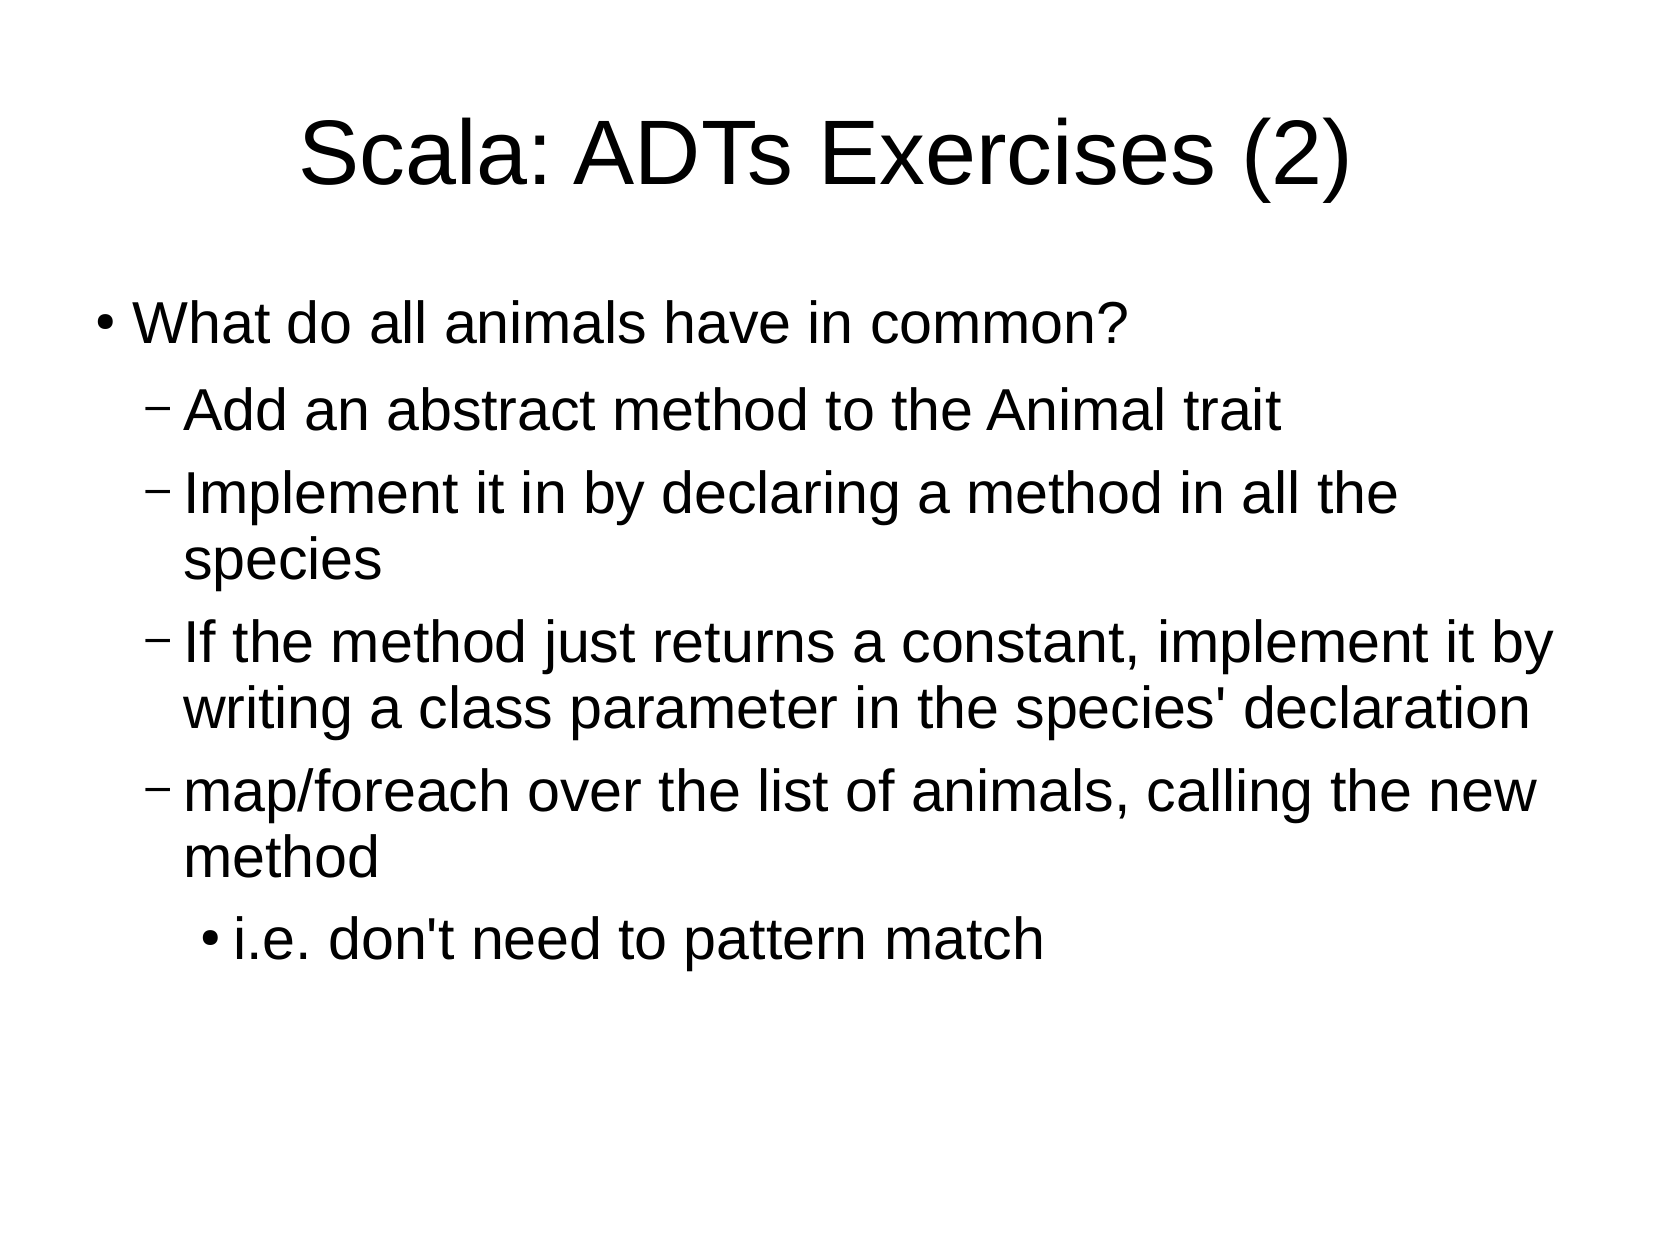

# Scala: ADTs Exercises (2)
What do all animals have in common?
Add an abstract method to the Animal trait
Implement it in by declaring a method in all the species
If the method just returns a constant, implement it by writing a class parameter in the species' declaration
map/foreach over the list of animals, calling the new method
i.e. don't need to pattern match